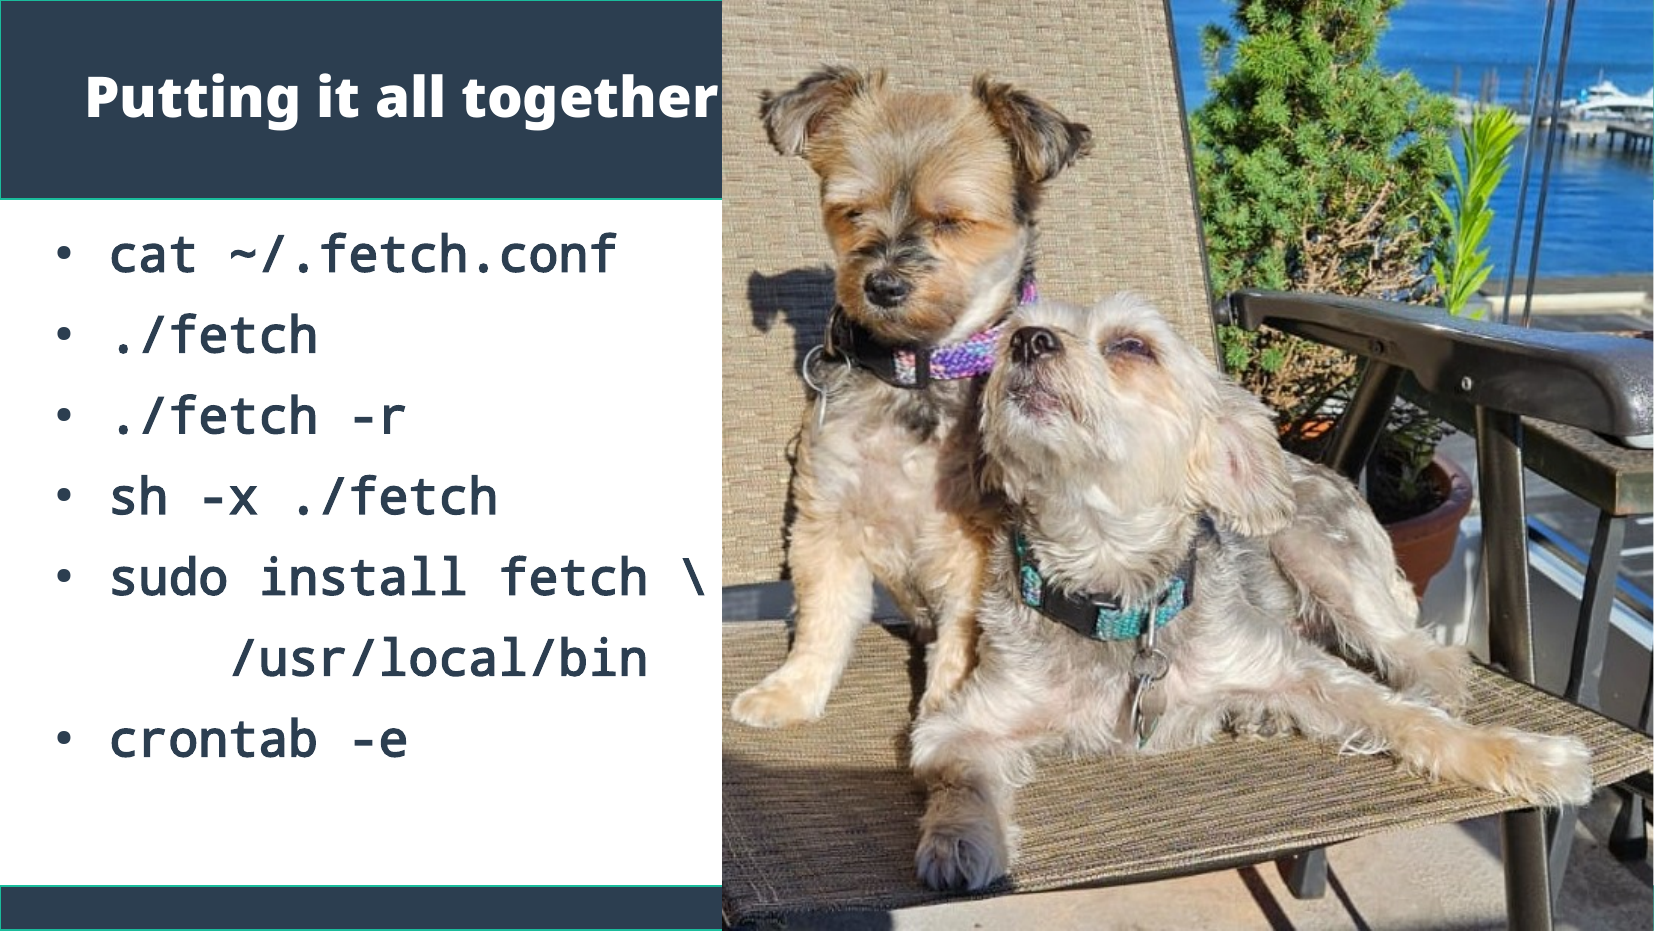

# Putting it all together
cat ~/.fetch.conf
./fetch
./fetch -r
sh -x ./fetch
sudo install fetch \
 /usr/local/bin
crontab -e
9